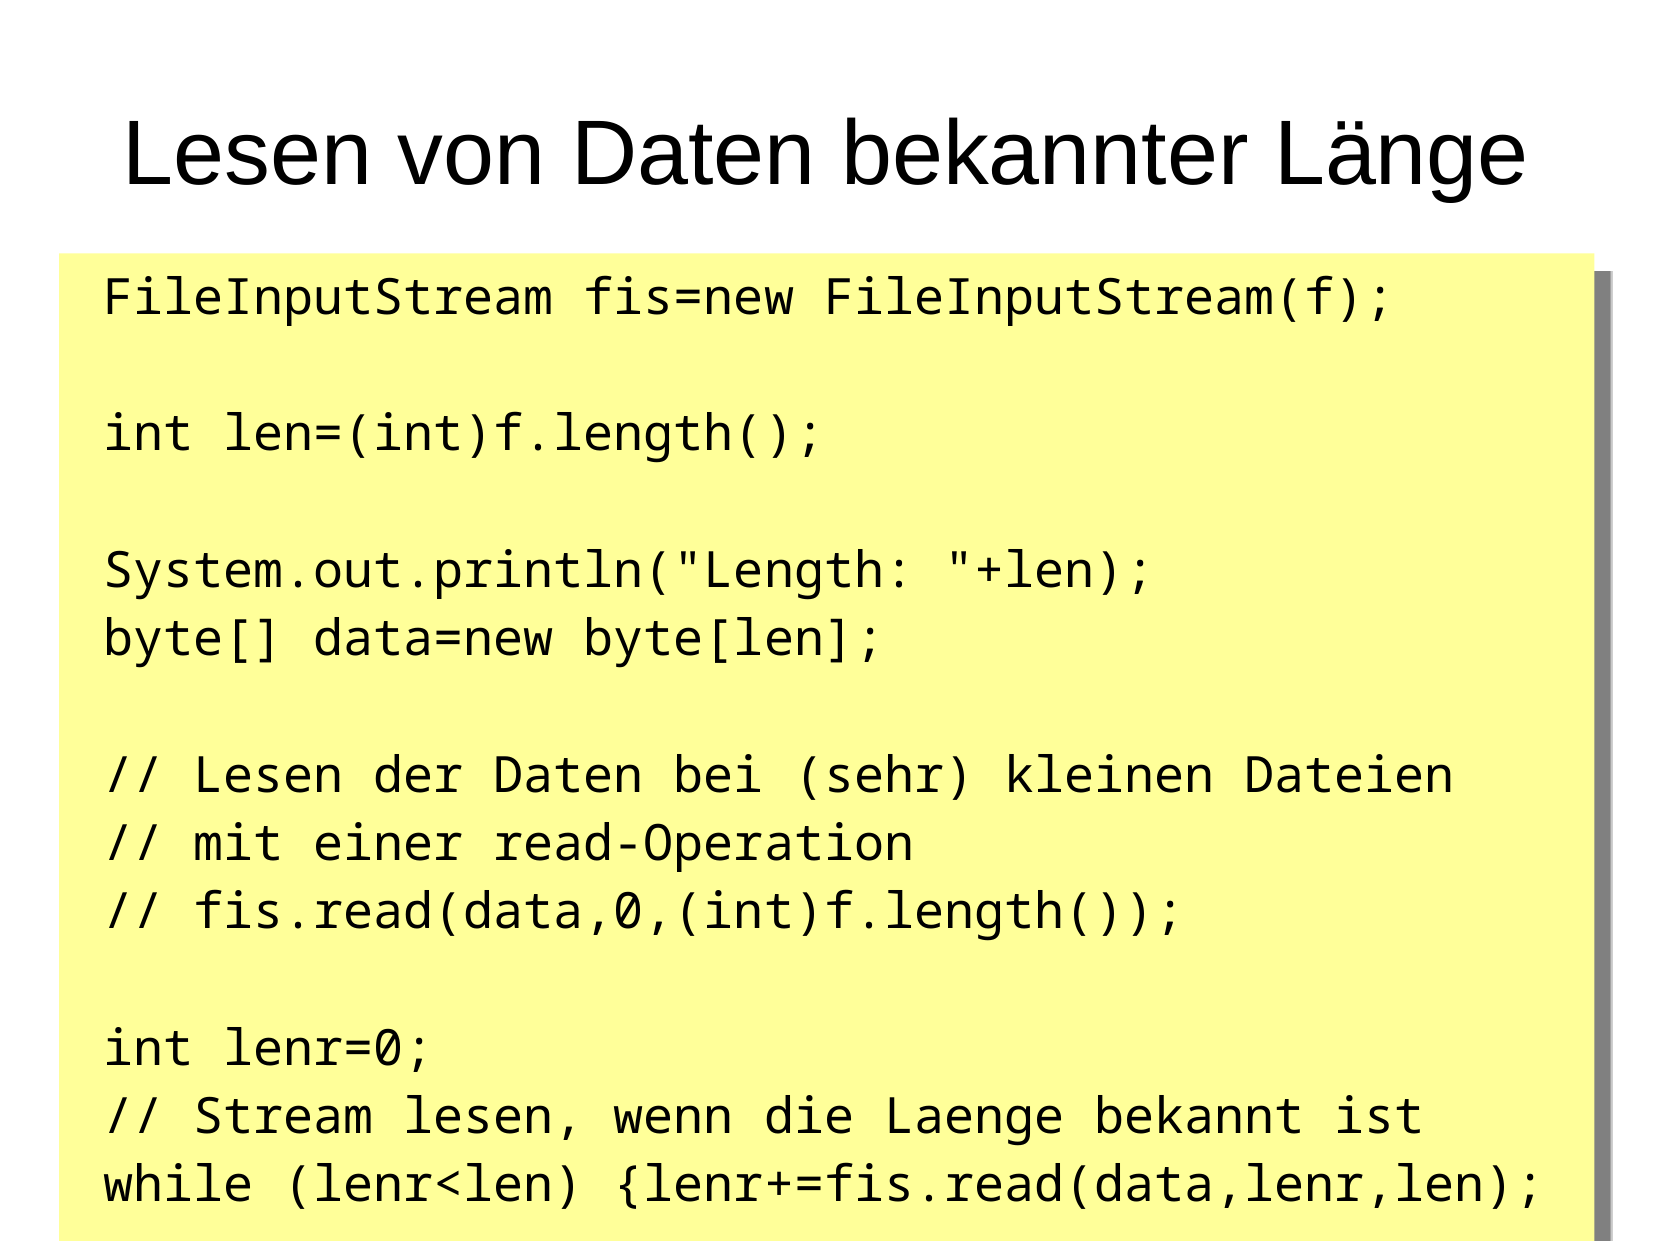

# Lesen von Daten bekannter Länge
 FileInputStream fis=new FileInputStream(f);
 int len=(int)f.length();
 System.out.println("Length: "+len);
 byte[] data=new byte[len];
 // Lesen der Daten bei (sehr) kleinen Dateien
 // mit einer read-Operation
 // fis.read(data,0,(int)f.length());
 int lenr=0;
 // Stream lesen, wenn die Laenge bekannt ist
 while (lenr<len) {lenr+=fis.read(data,lenr,len);
 System.out.println(new String(data,0,len));}
9